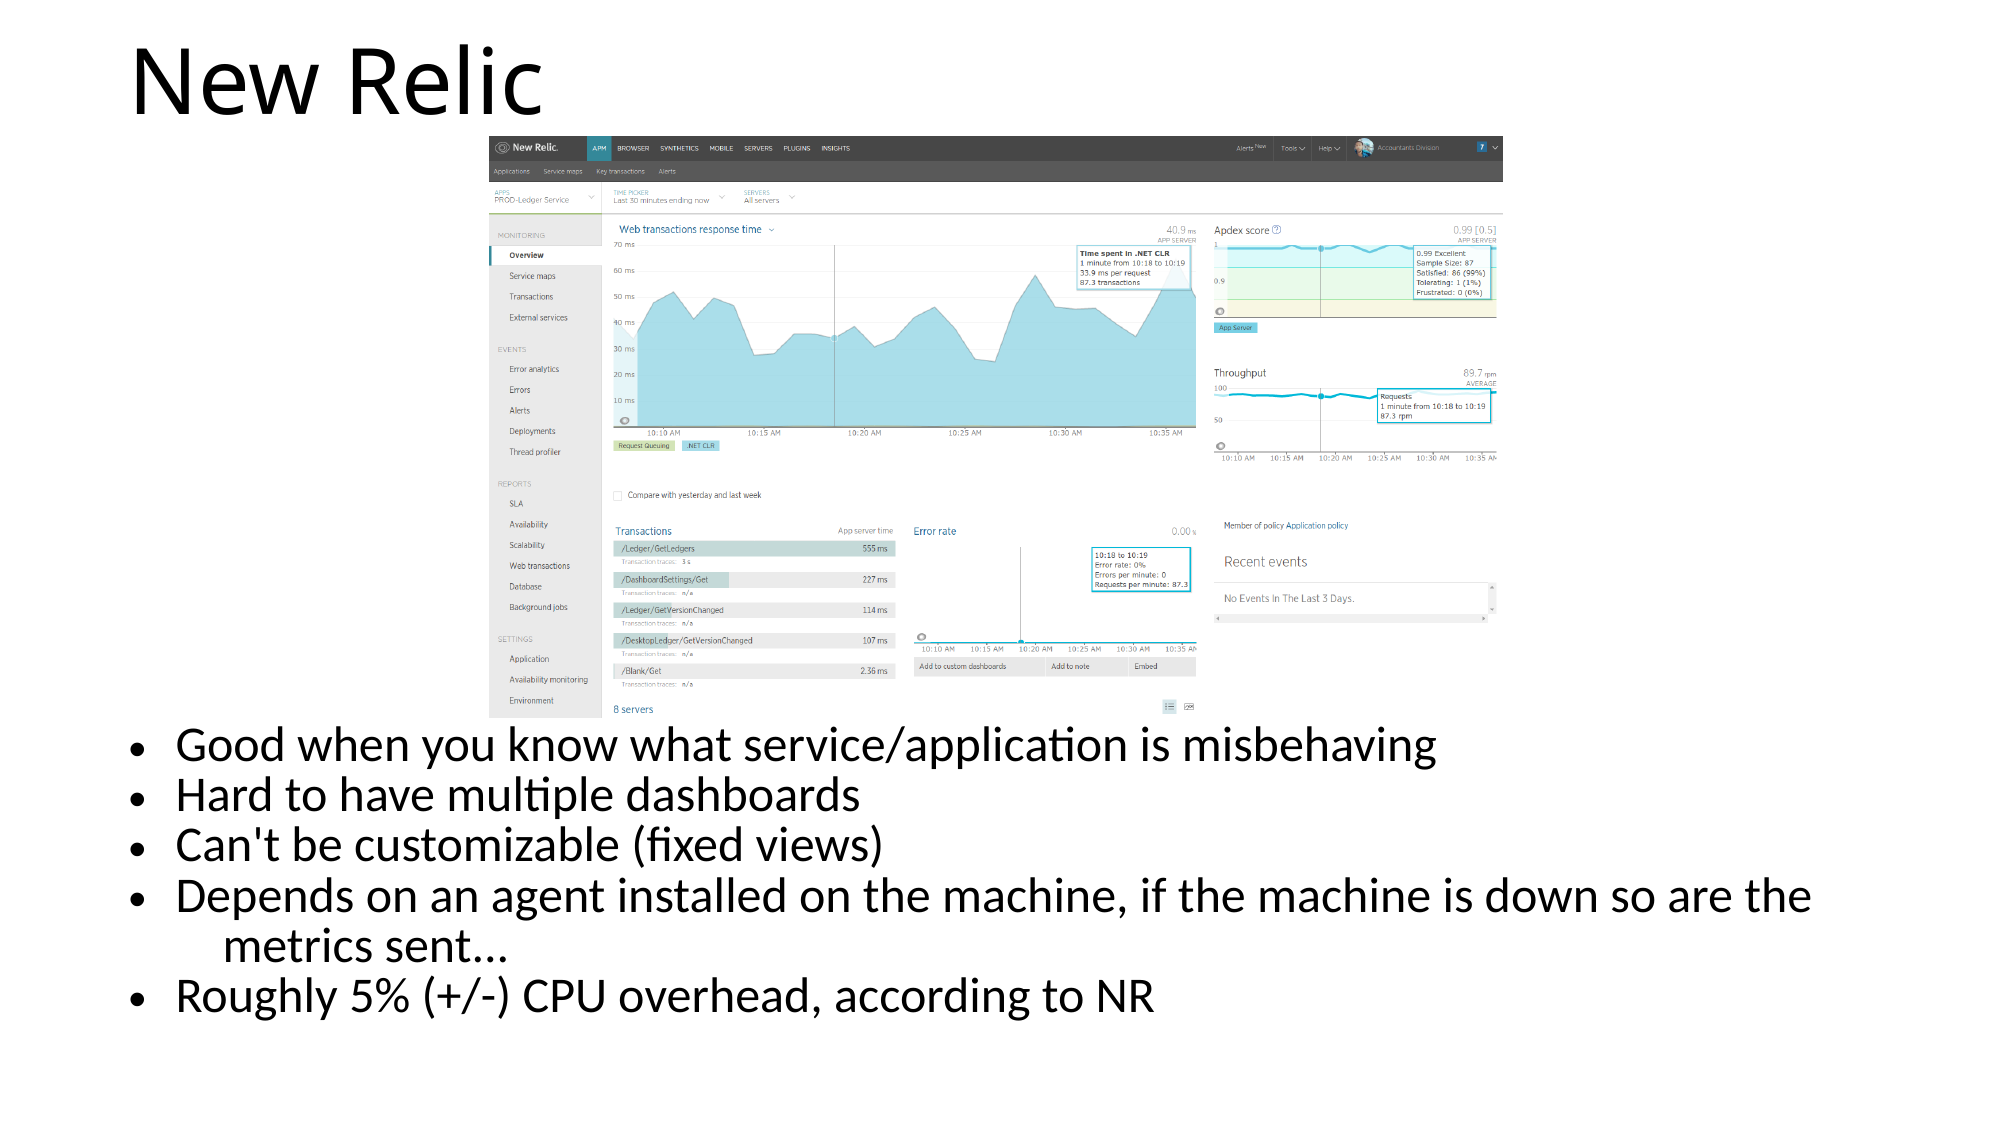

# New Relic
Good when you know what service/application is misbehaving
Hard to have multiple dashboards
Can't be customizable (fixed views)
Depends on an agent installed on the machine, if the machine is down so are the metrics sent...
Roughly 5% (+/-) CPU overhead, according to NR